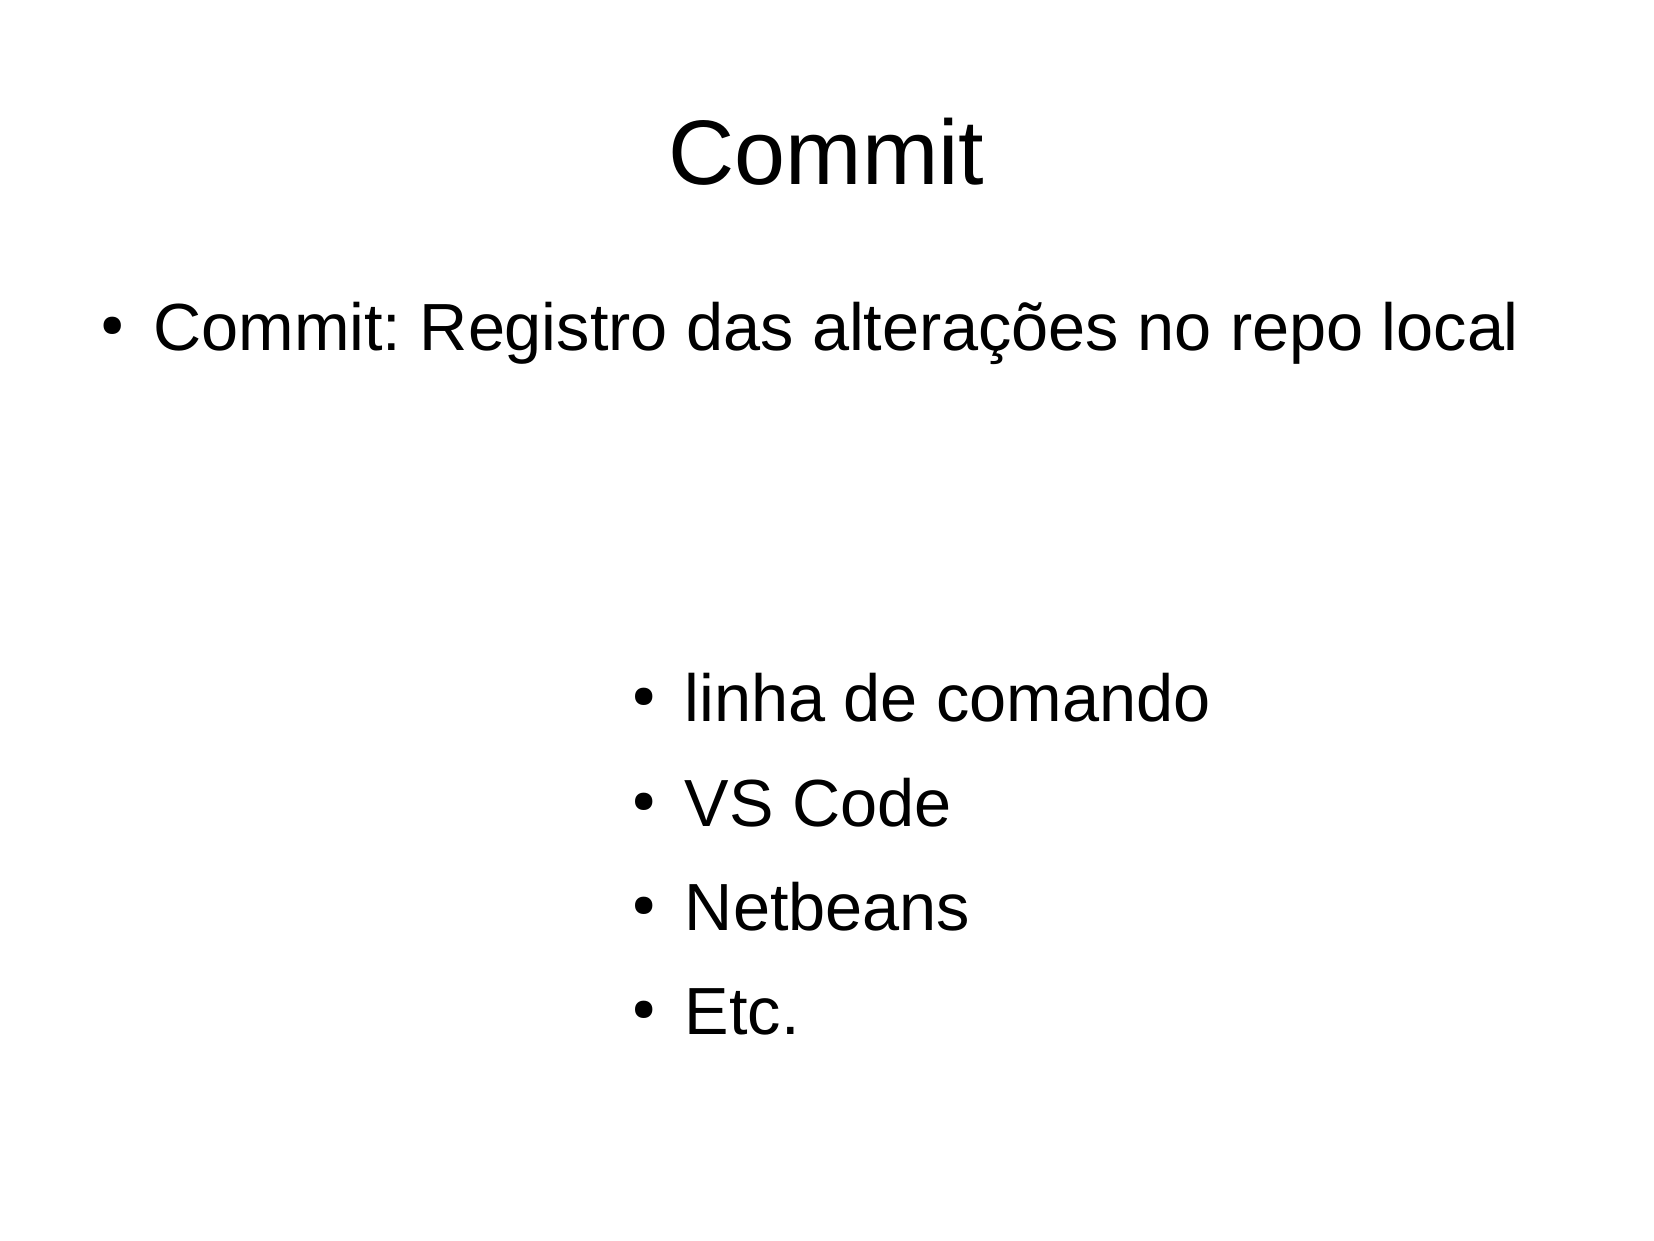

# Commit
Commit: Registro das alterações no repo local
linha de comando
VS Code
Netbeans
Etc.